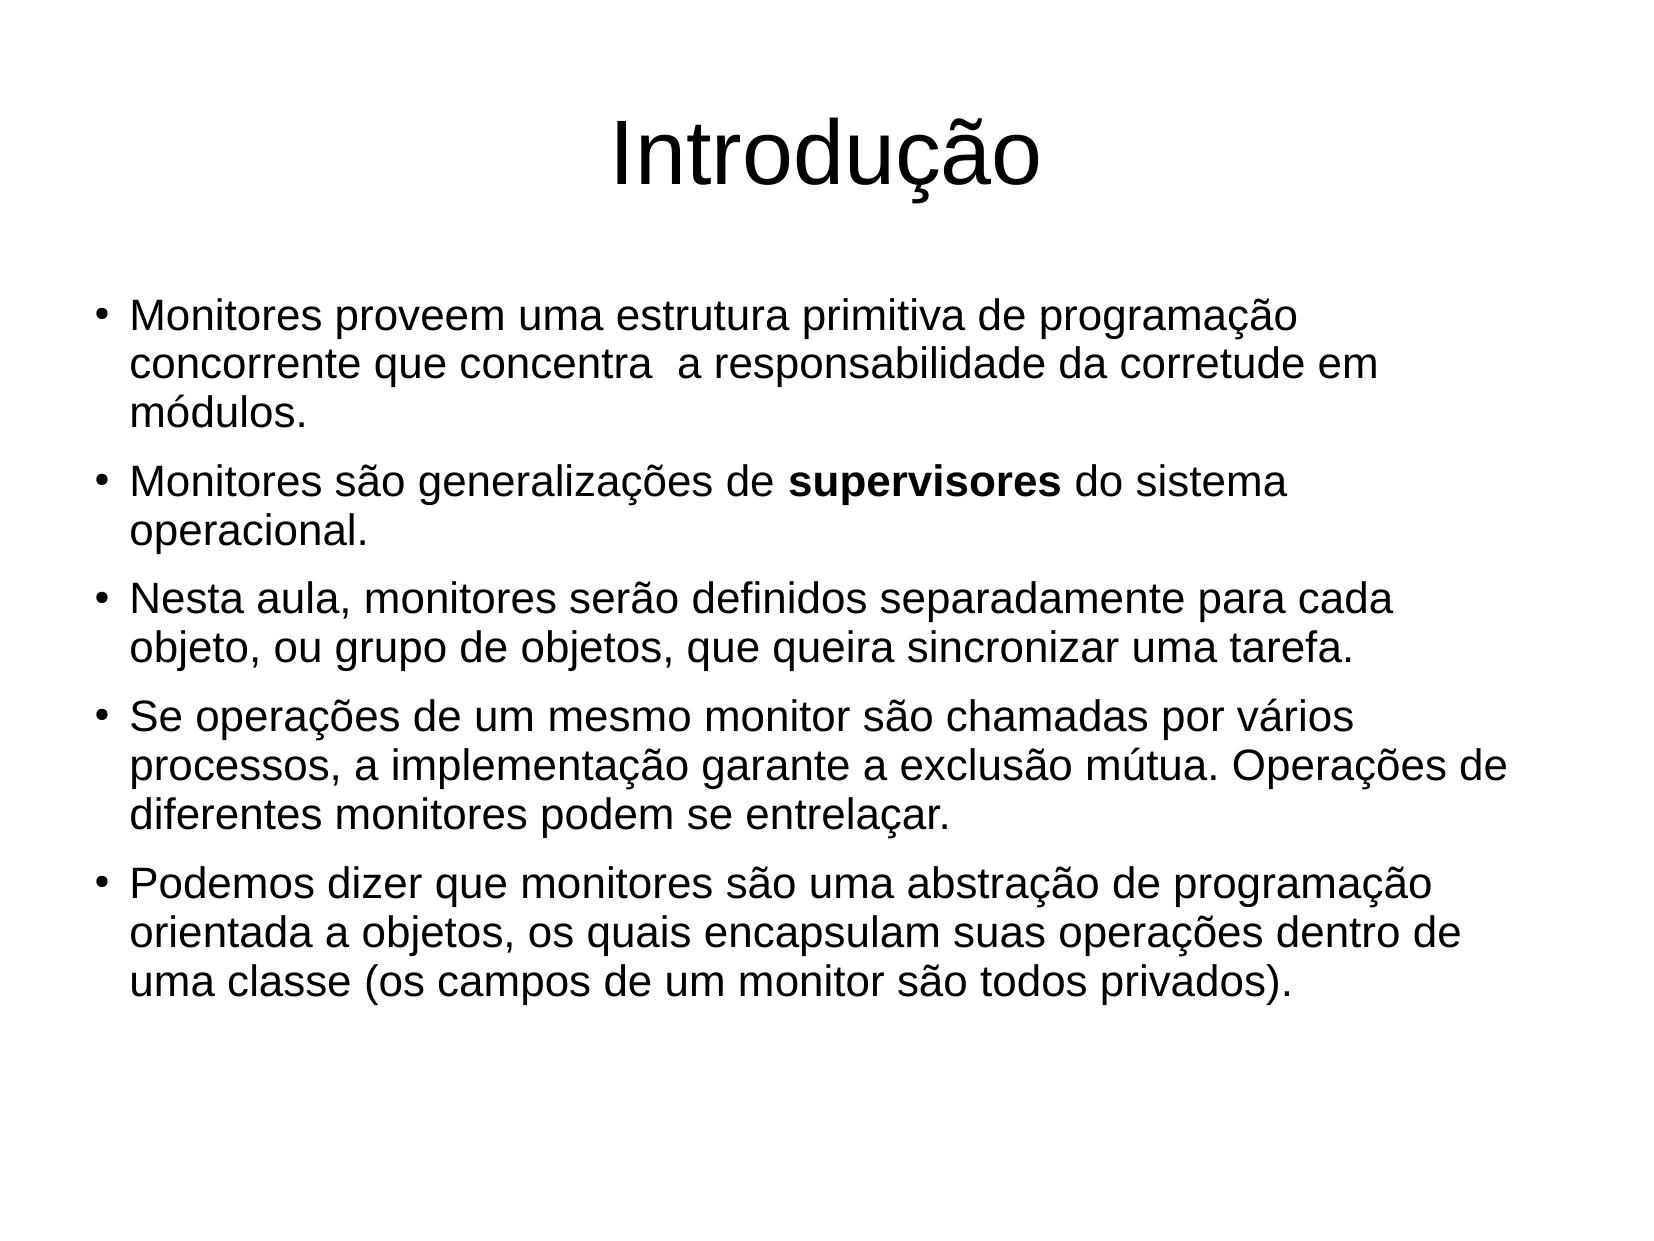

# Introdução
Monitores proveem uma estrutura primitiva de programação concorrente que concentra a responsabilidade da corretude em módulos.
Monitores são generalizações de supervisores do sistema operacional.
Nesta aula, monitores serão definidos separadamente para cada objeto, ou grupo de objetos, que queira sincronizar uma tarefa.
Se operações de um mesmo monitor são chamadas por vários processos, a implementação garante a exclusão mútua. Operações de diferentes monitores podem se entrelaçar.
Podemos dizer que monitores são uma abstração de programação orientada a objetos, os quais encapsulam suas operações dentro de uma classe (os campos de um monitor são todos privados).